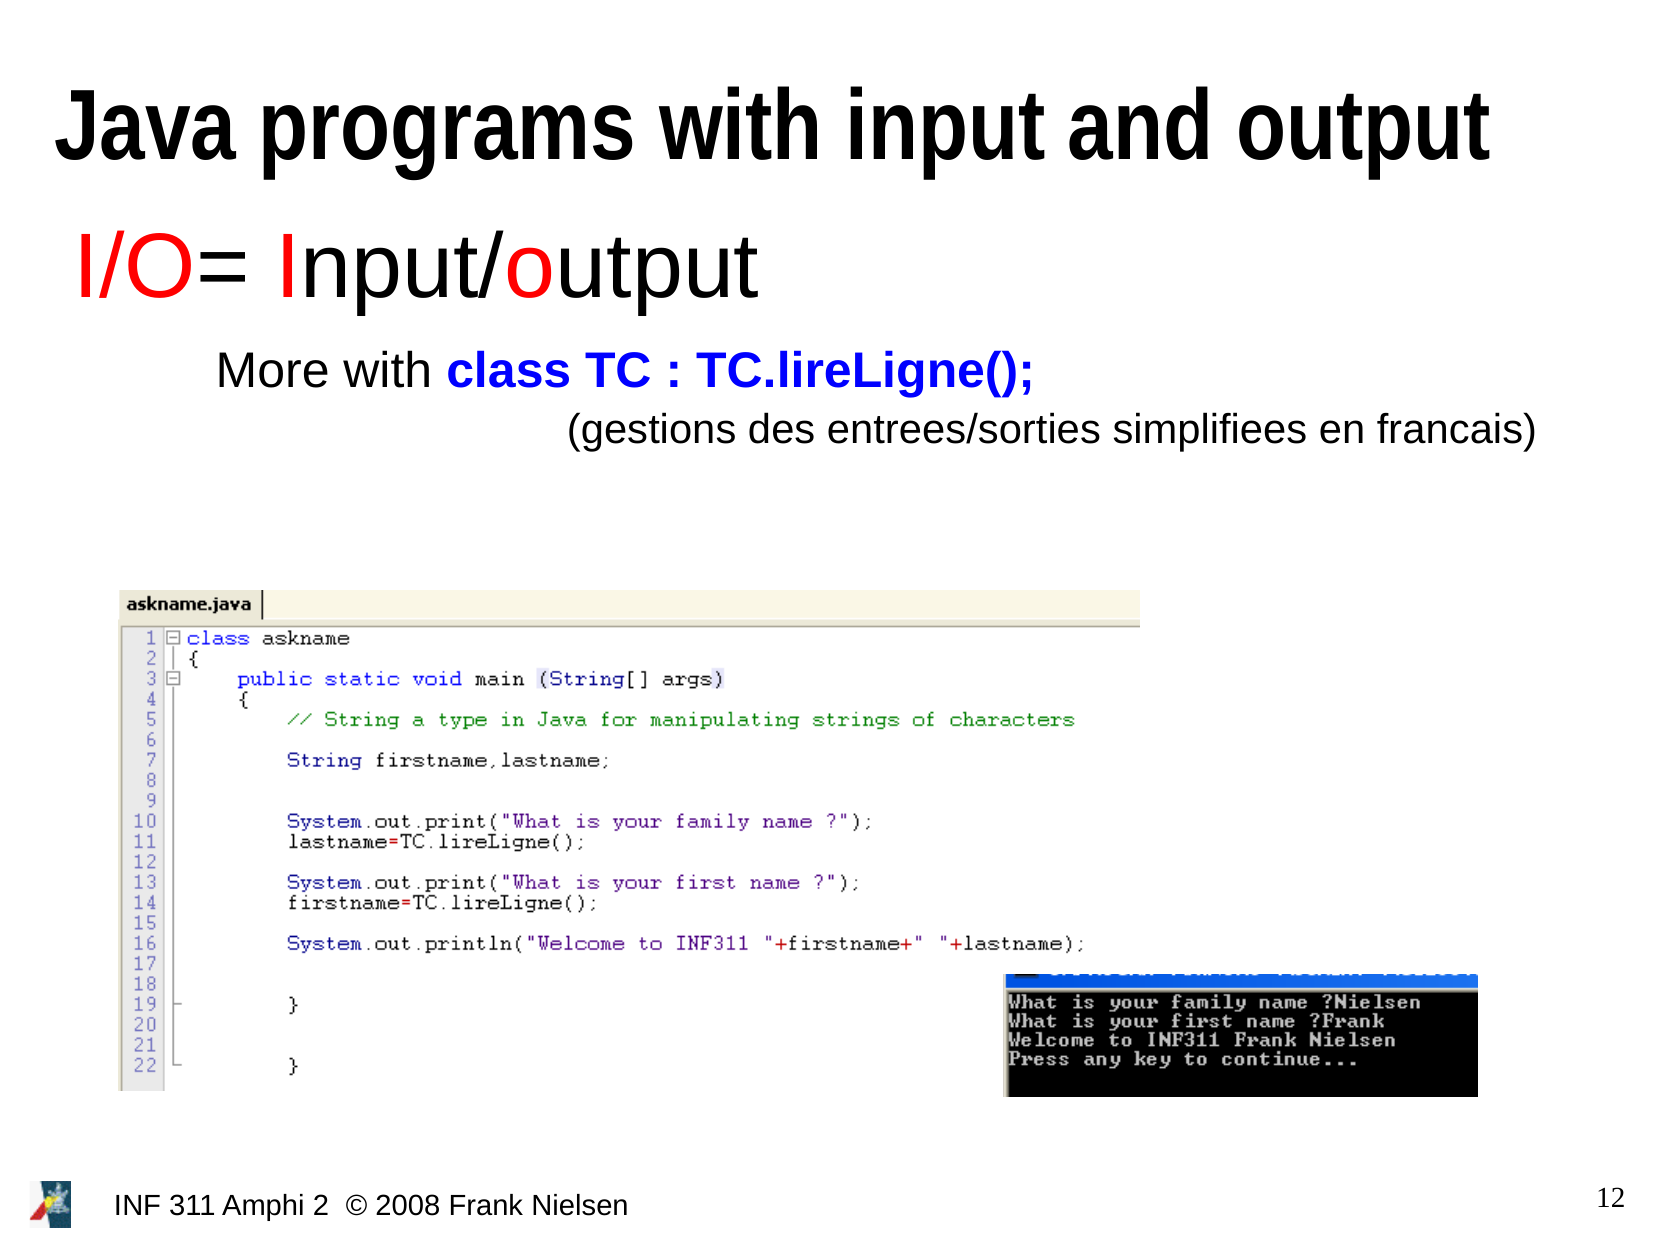

Java programs with input and output
I/O= Input/output
More with class TC : TC.lireLigne();
				 (gestions des entrees/sorties simplifiees en francais)